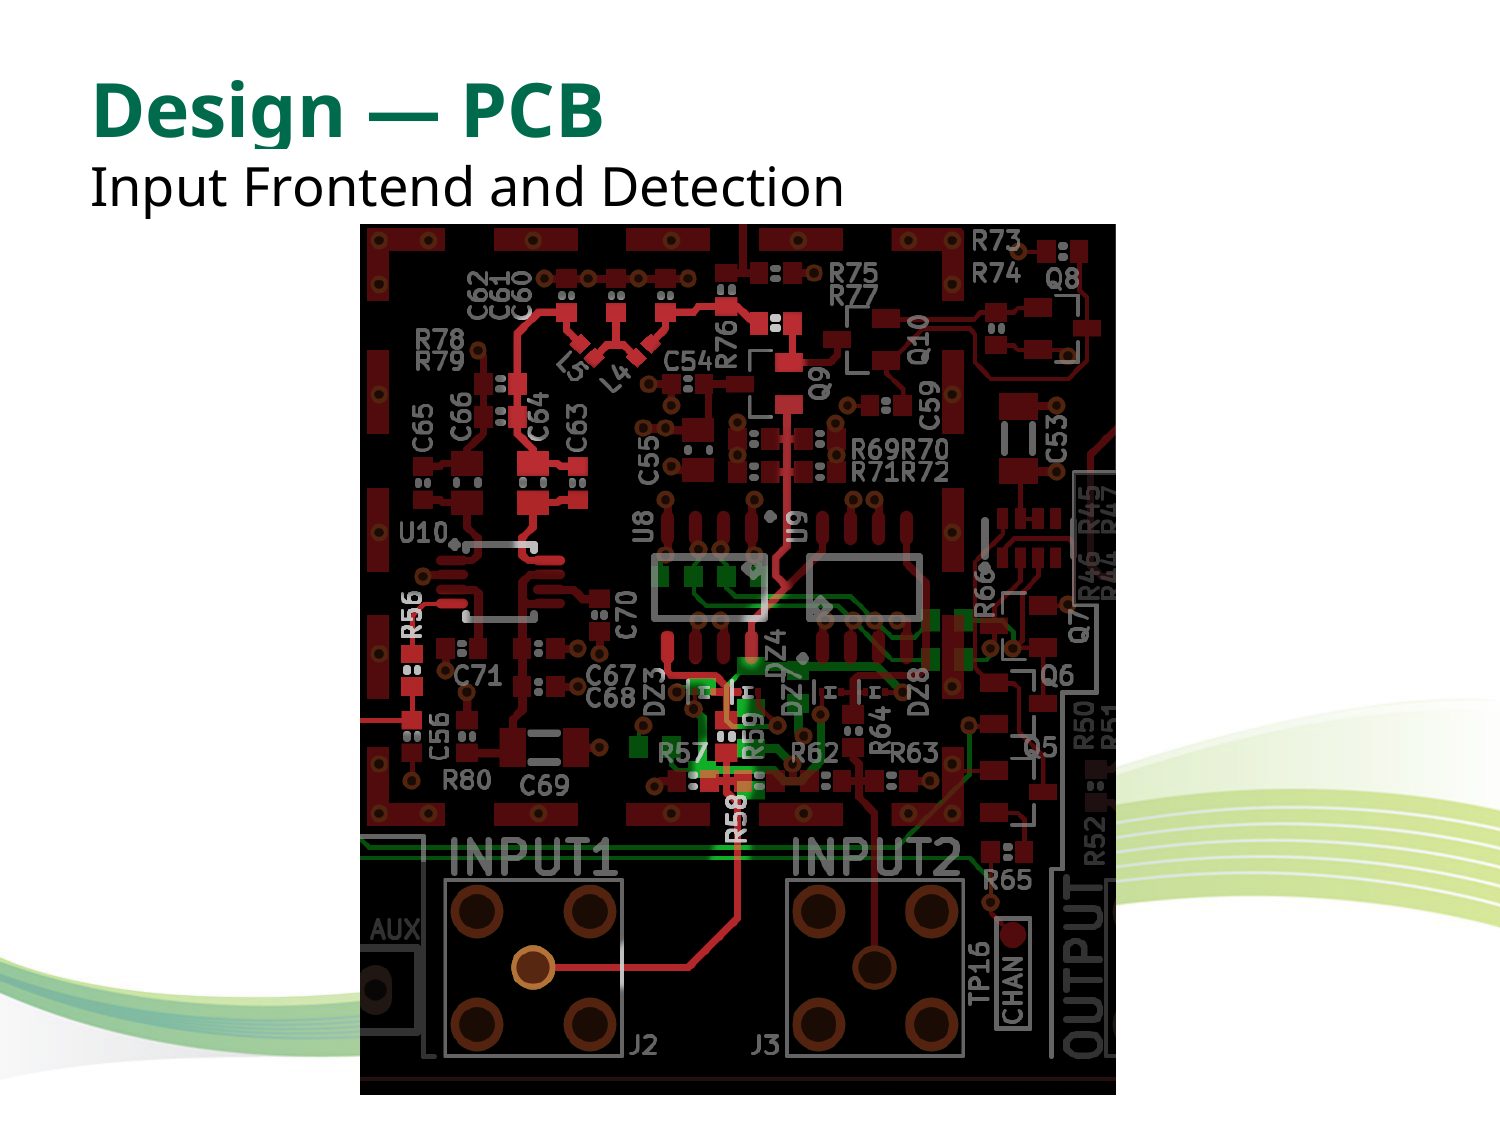

# Design — PCB Input Frontend and Detection